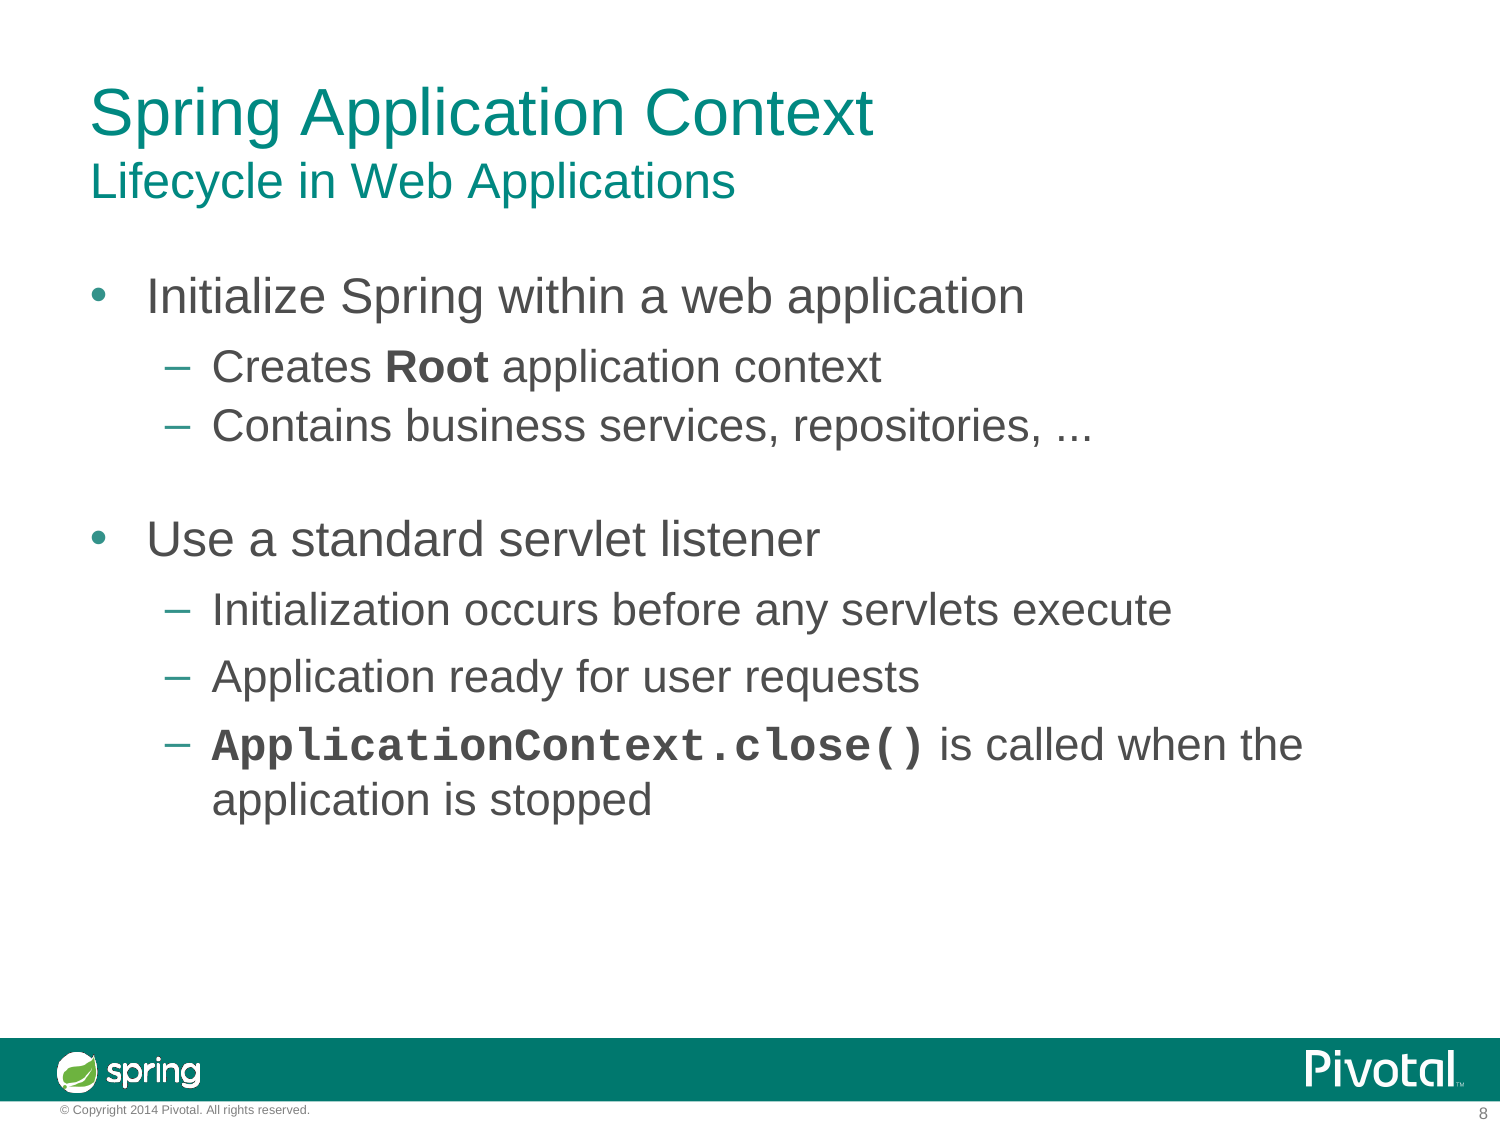

# Spring Application Context Lifecycle in Web Applications
Initialize Spring within a web application
Creates Root application context
Contains business services, repositories, ...
Use a standard servlet listener
Initialization occurs before any servlets execute
Application ready for user requests
ApplicationContext.close() is called when the application is stopped